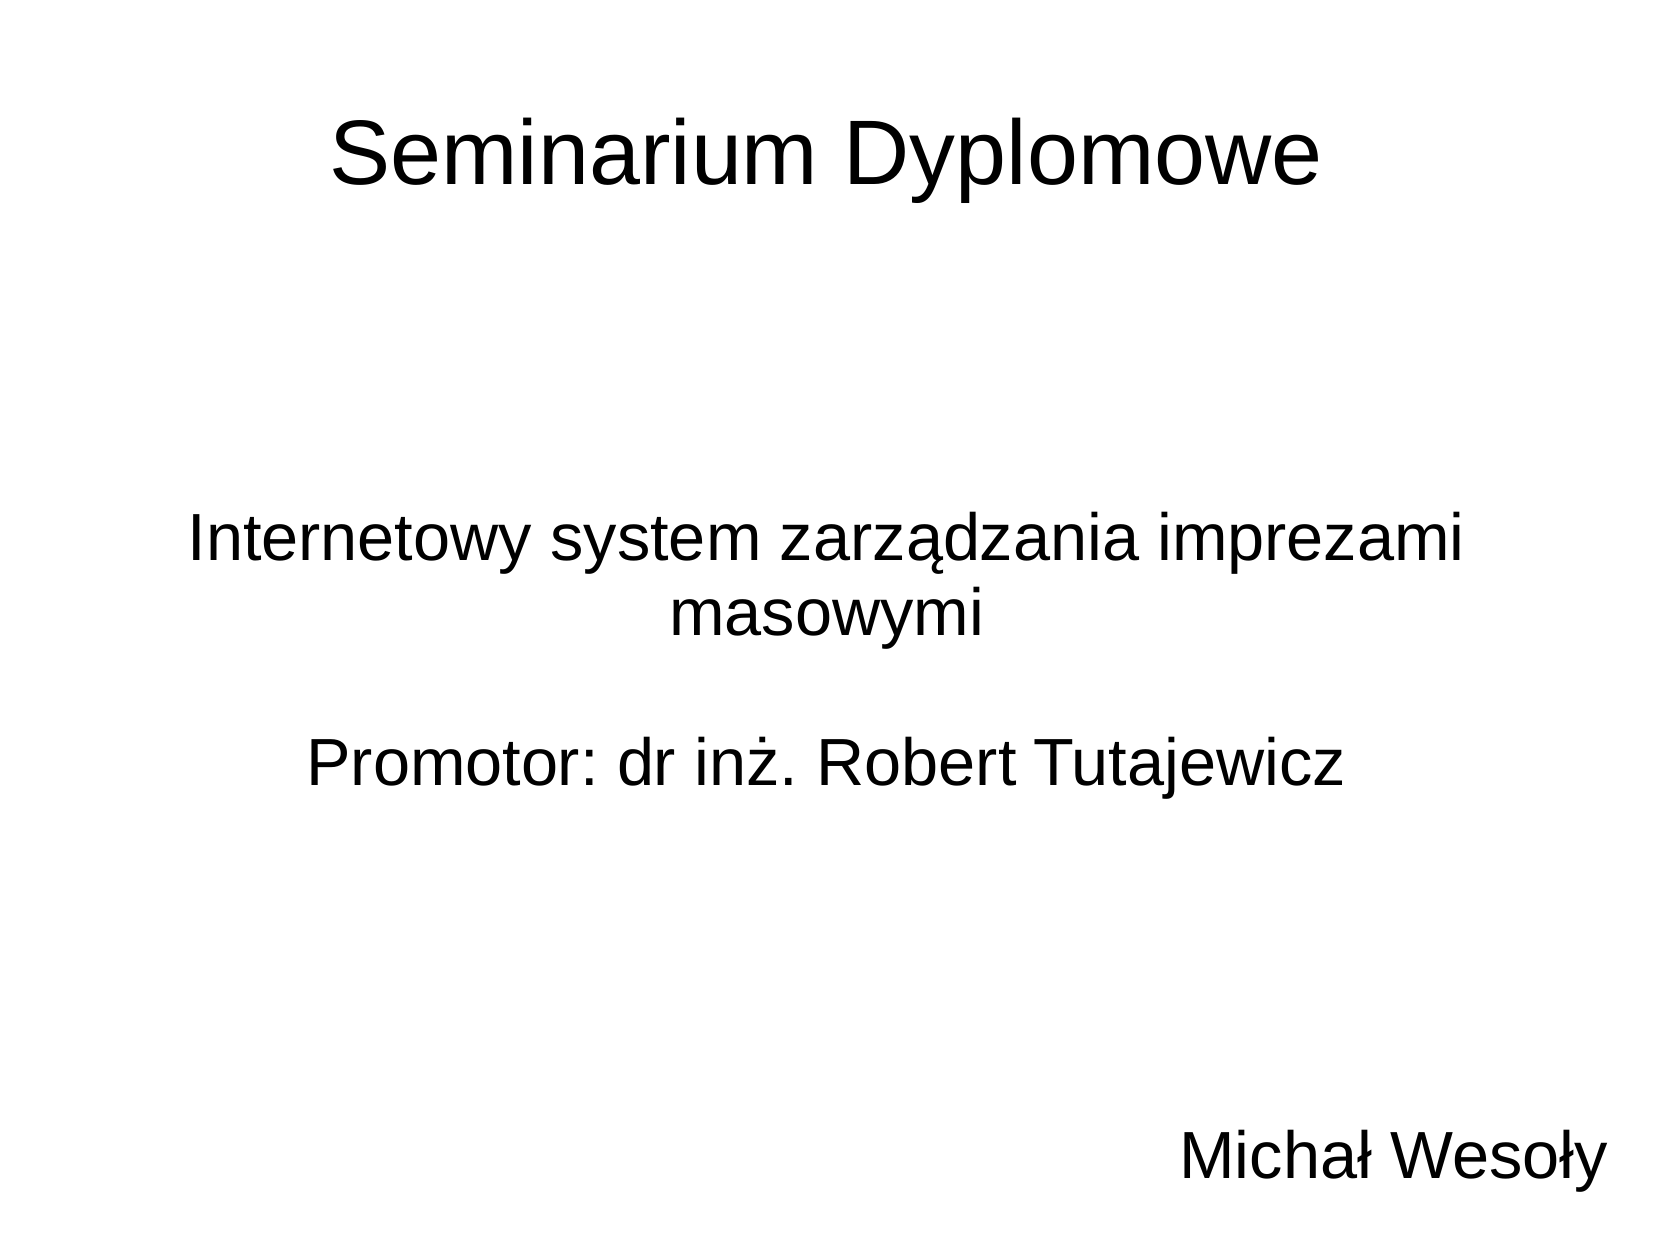

# Seminarium Dyplomowe
Internetowy system zarządzania imprezami masowymi
Promotor: dr inż. Robert Tutajewicz
Michał Wesoły